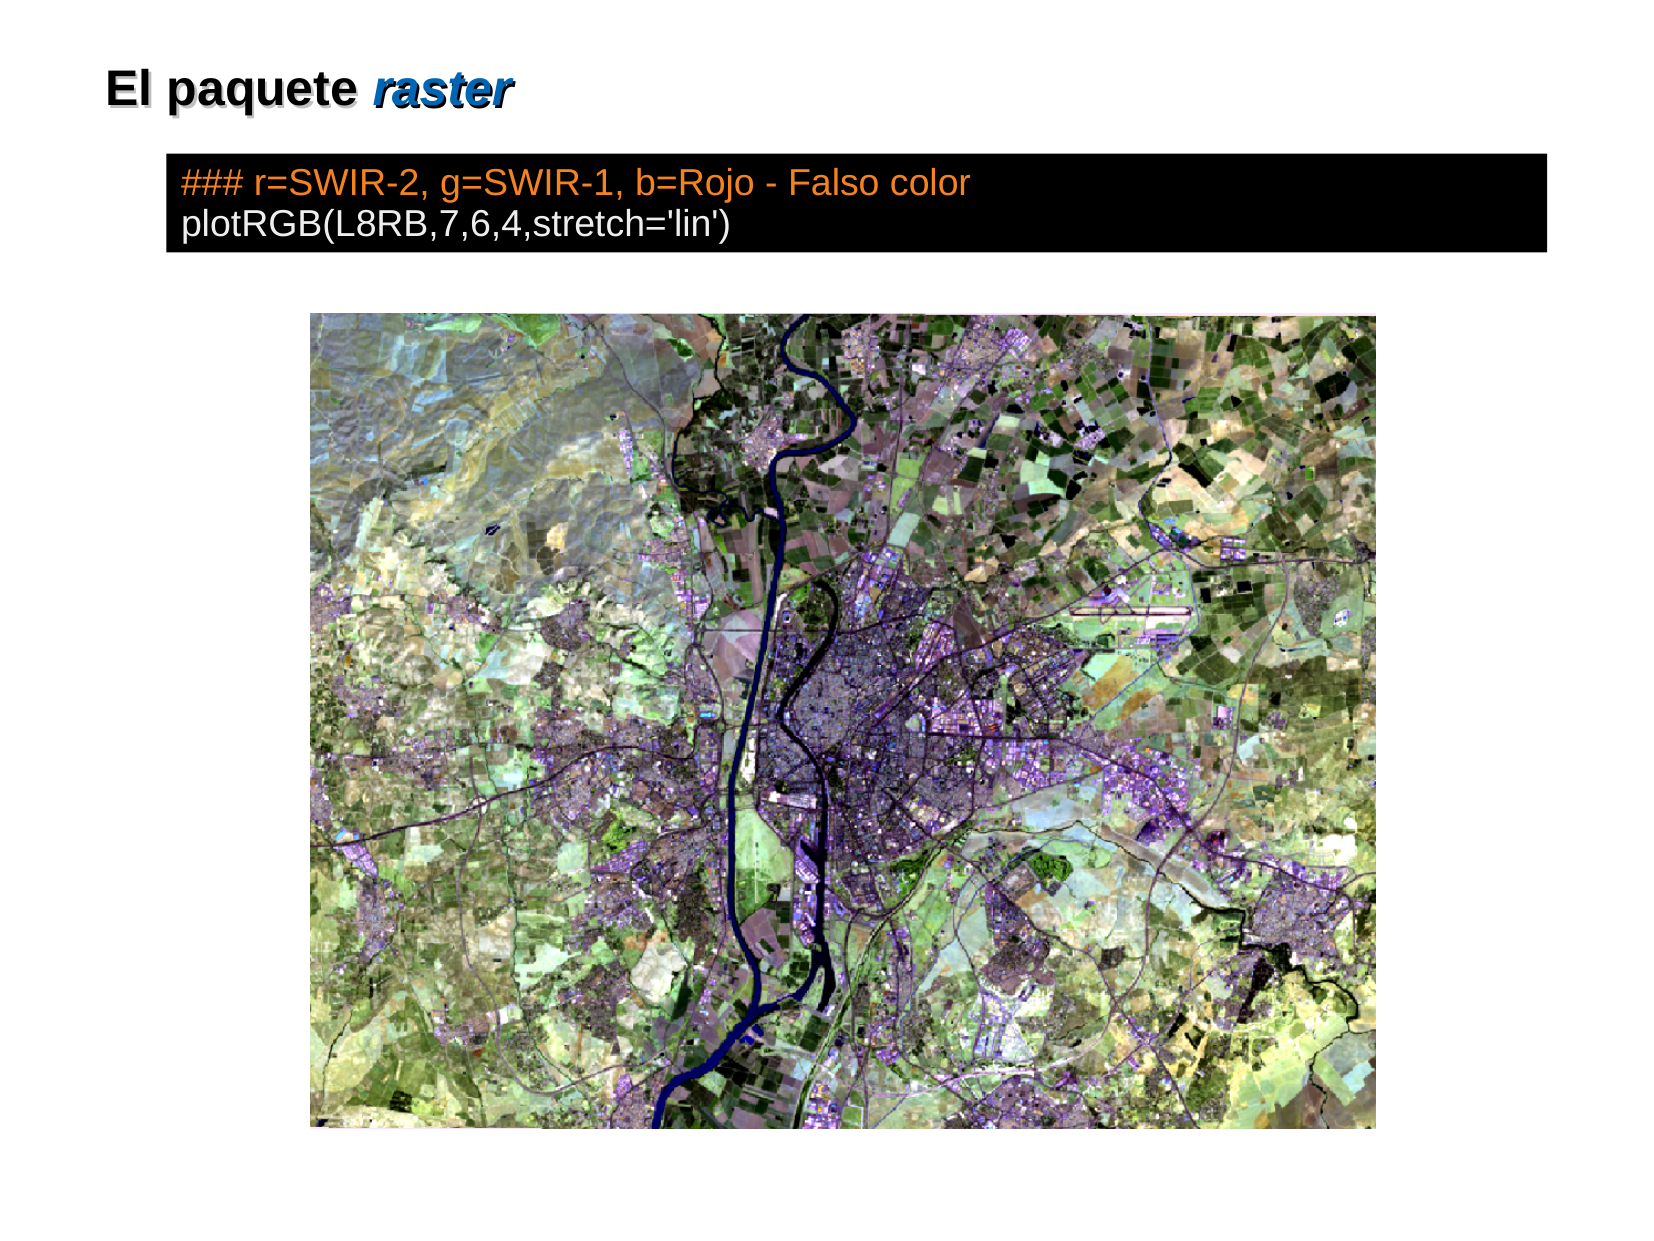

El paquete raster
### r=SWIR-2, g=SWIR-1, b=Rojo - Falso color
plotRGB(L8RB,7,6,4,stretch='lin')